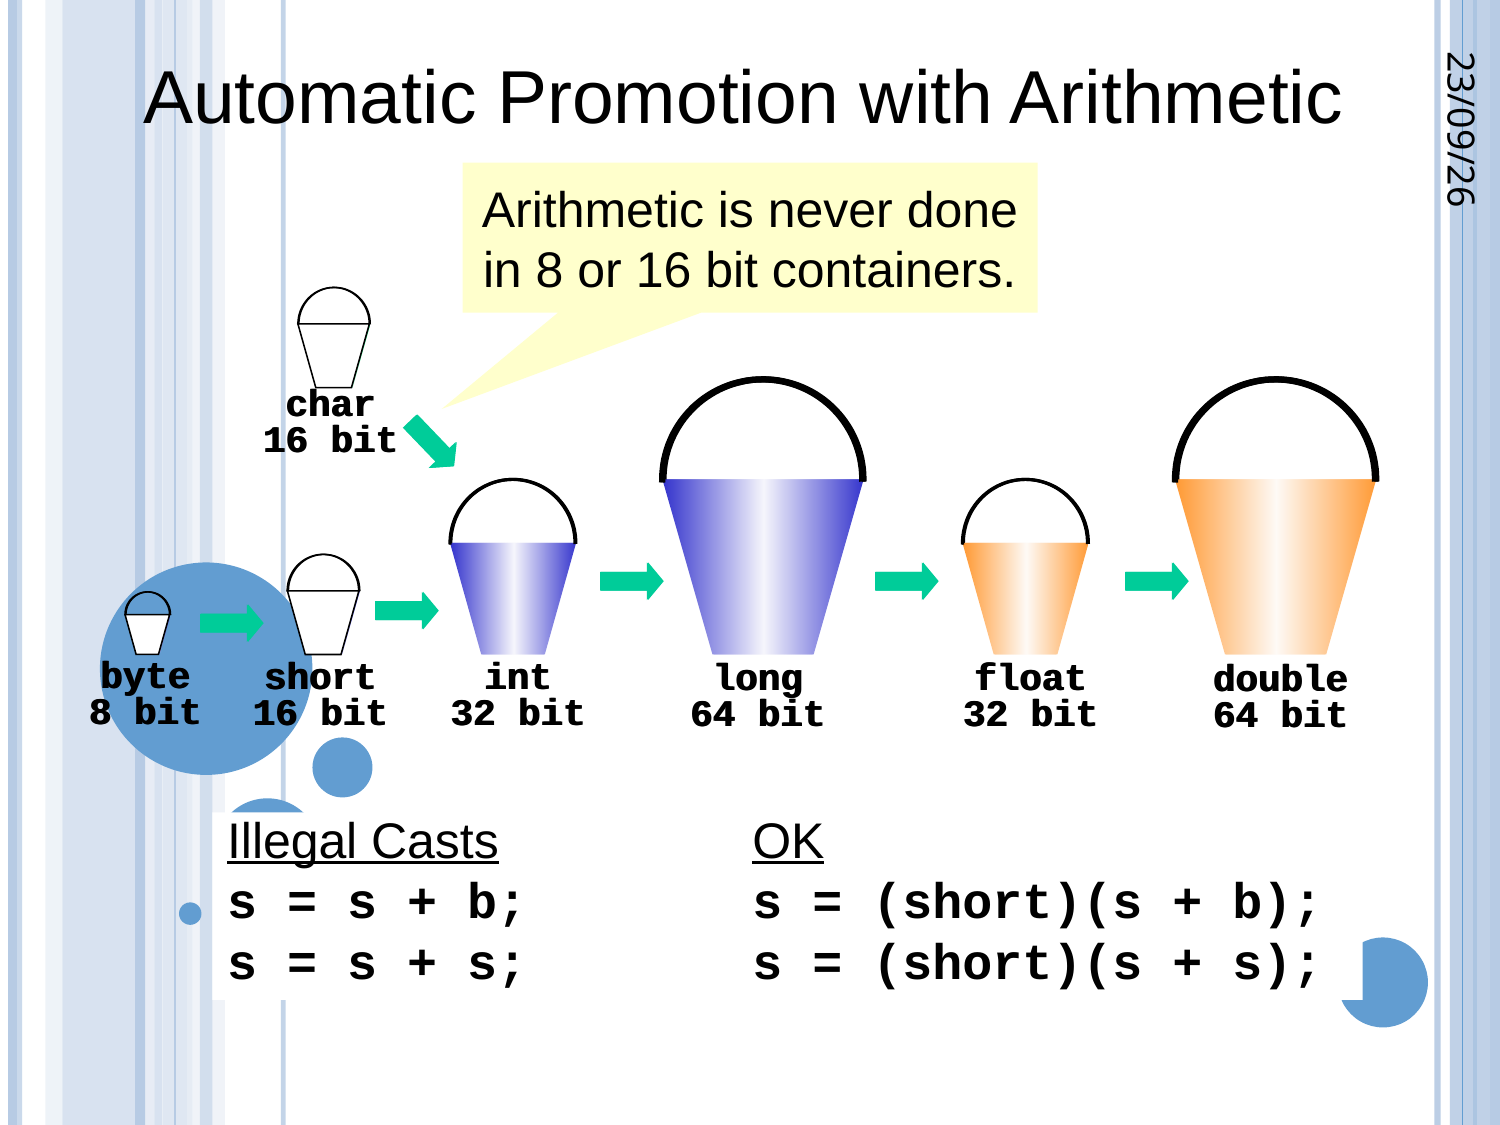

Automatic Promotion with Arithmetic
Arithmetic is never done
in 8 or 16 bit containers.
long
64 bit
double
64 bit
char
16 bit
int
32 bit
float
32 bit
short
16 bit
byte
8 bit
char
16 bit
long
64 bit
double
64 bit
int
32 bit
float
32 bit
short
16 bit
byte
8 bit
Illegal Casts
s = s + b;
s = s + s;
OK
s = (short)(s + b);
s = (short)(s + s);